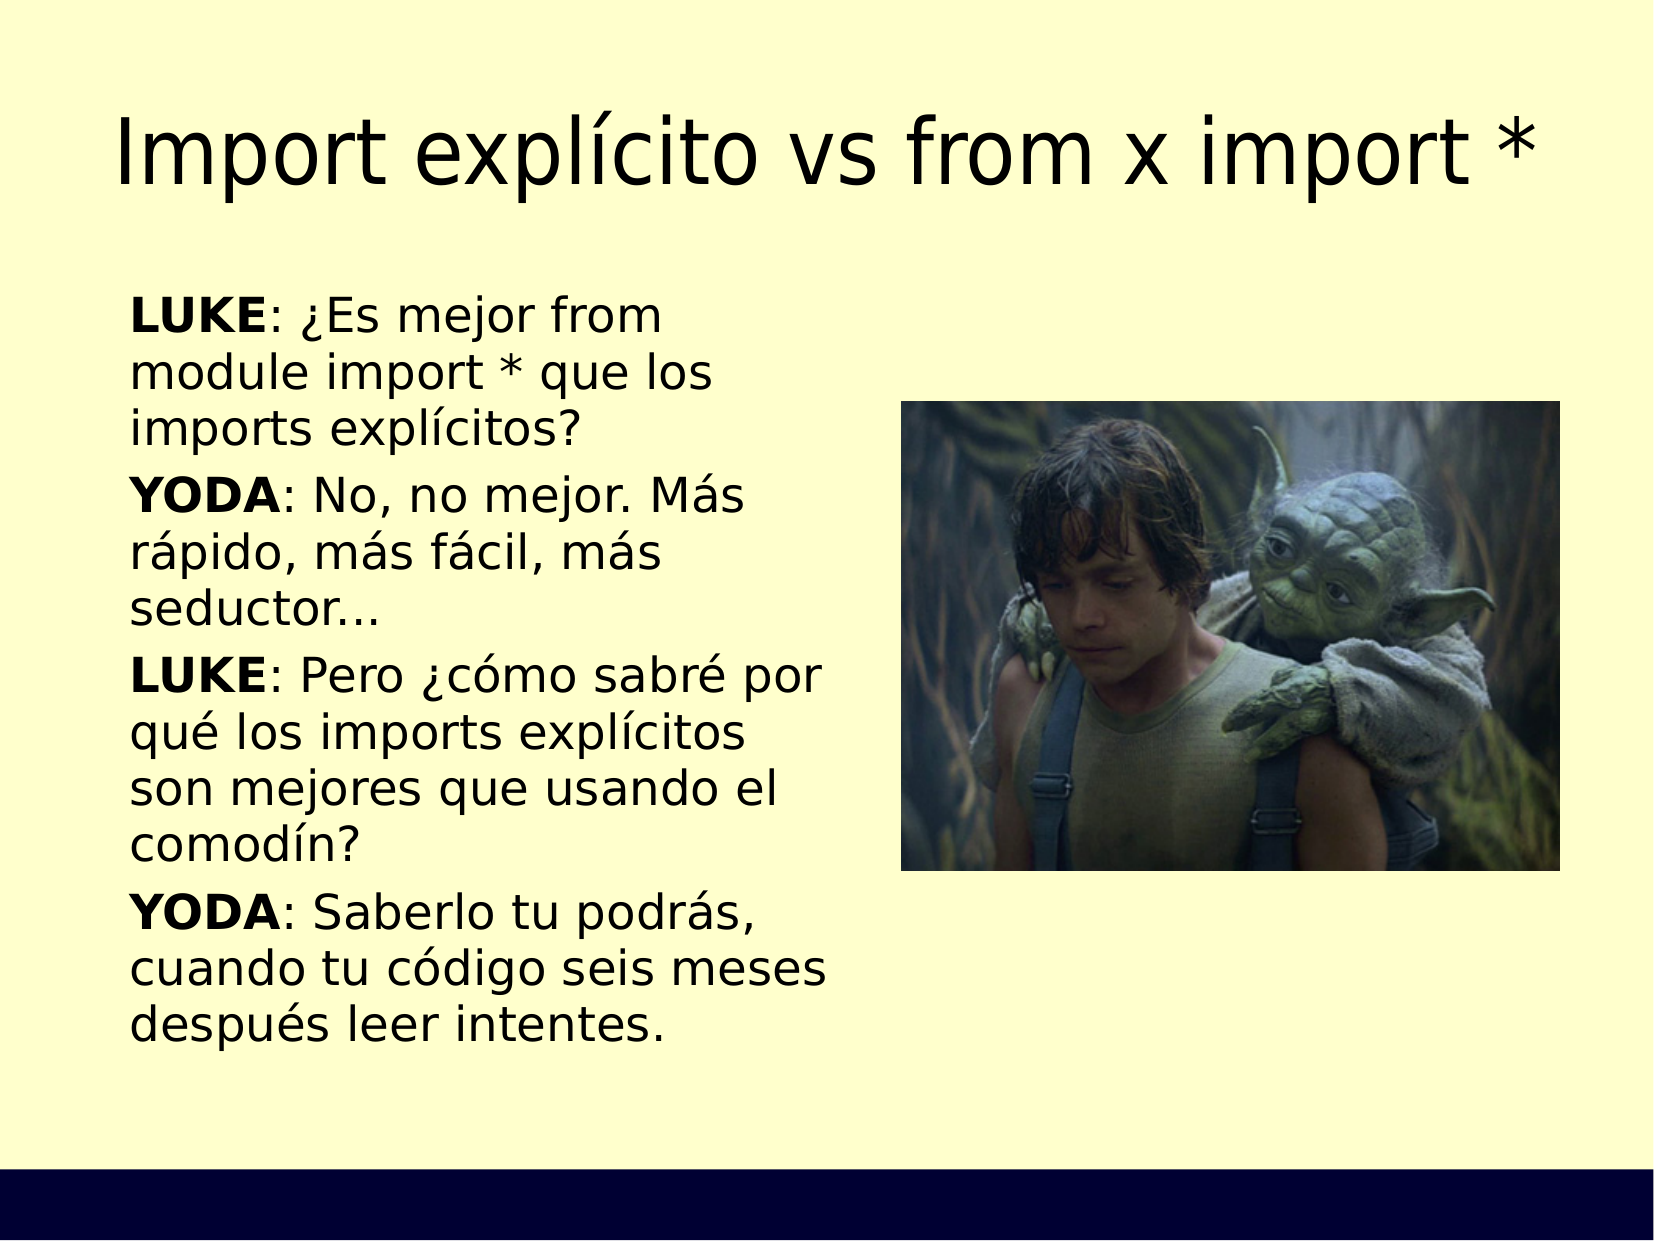

# Import explícito vs from x import *
LUKE: ¿Es mejor from module import * que los imports explícitos?
YODA: No, no mejor. Más rápido, más fácil, más seductor...
LUKE: Pero ¿cómo sabré por qué los imports explícitos son mejores que usando el comodín?
YODA: Saberlo tu podrás, cuando tu código seis meses después leer intentes.